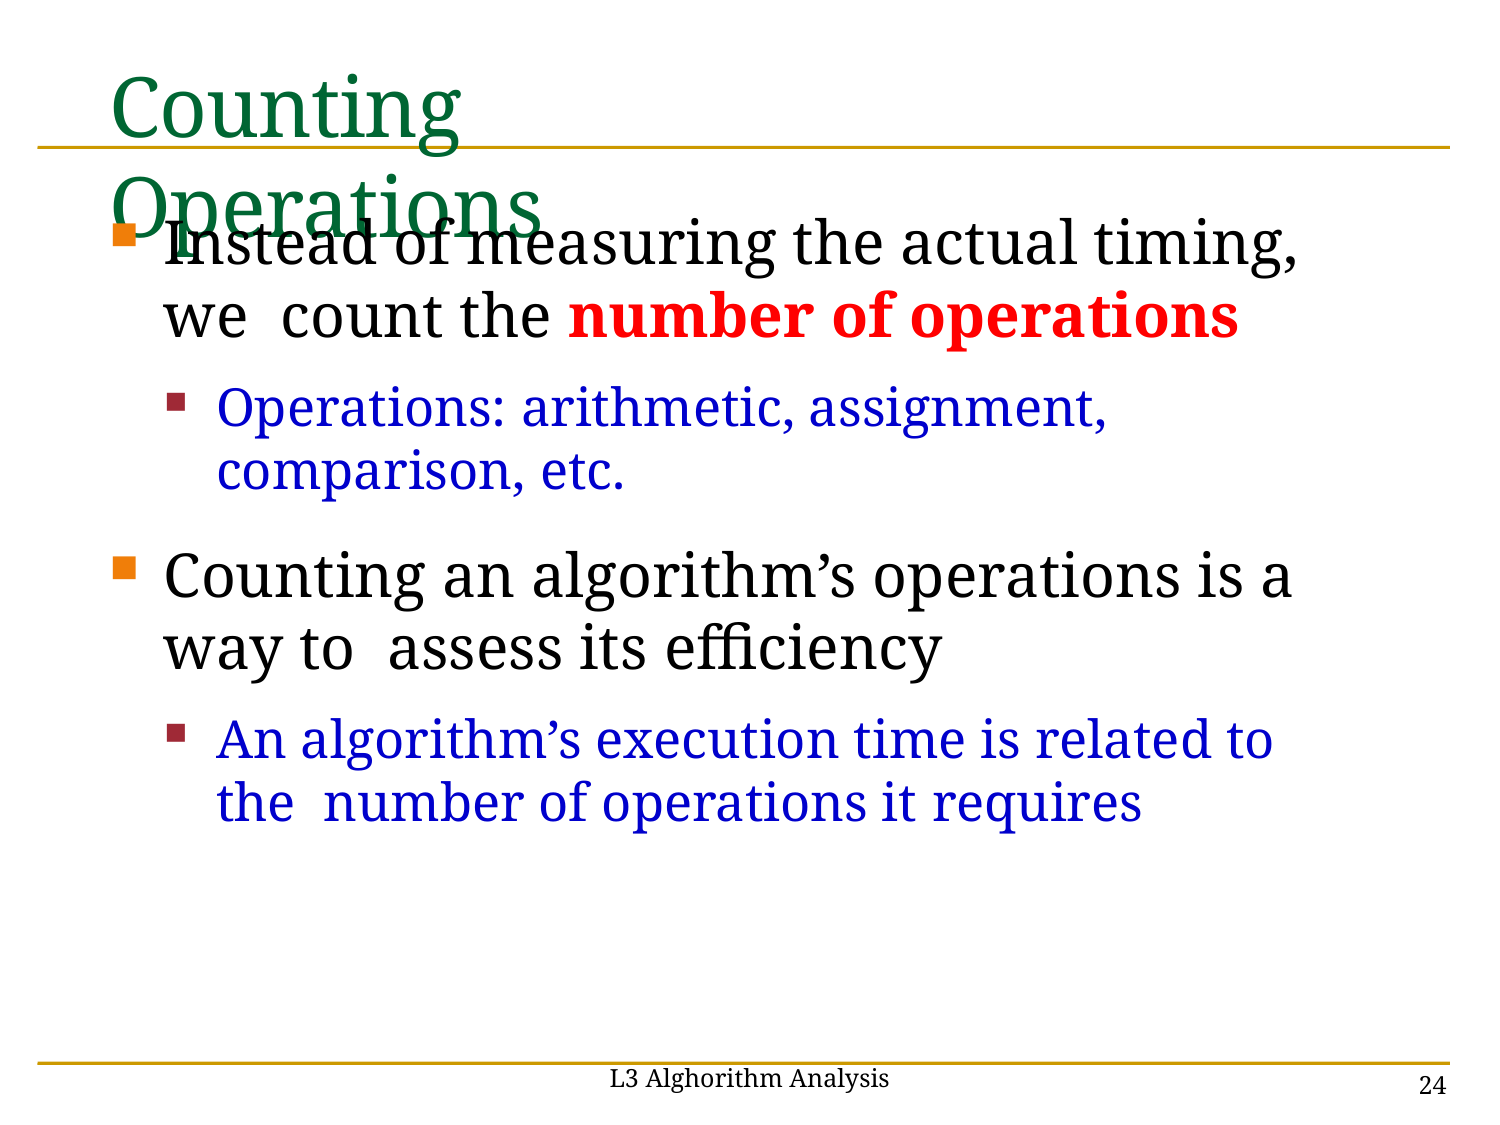

# Counting Operations
Instead of measuring the actual timing, we count the number of operations
Operations: arithmetic, assignment, comparison, etc.
Counting an algorithm’s operations is a way to assess its efficiency
An algorithm’s execution time is related to the number of operations it requires
L3 Alghorithm Analysis